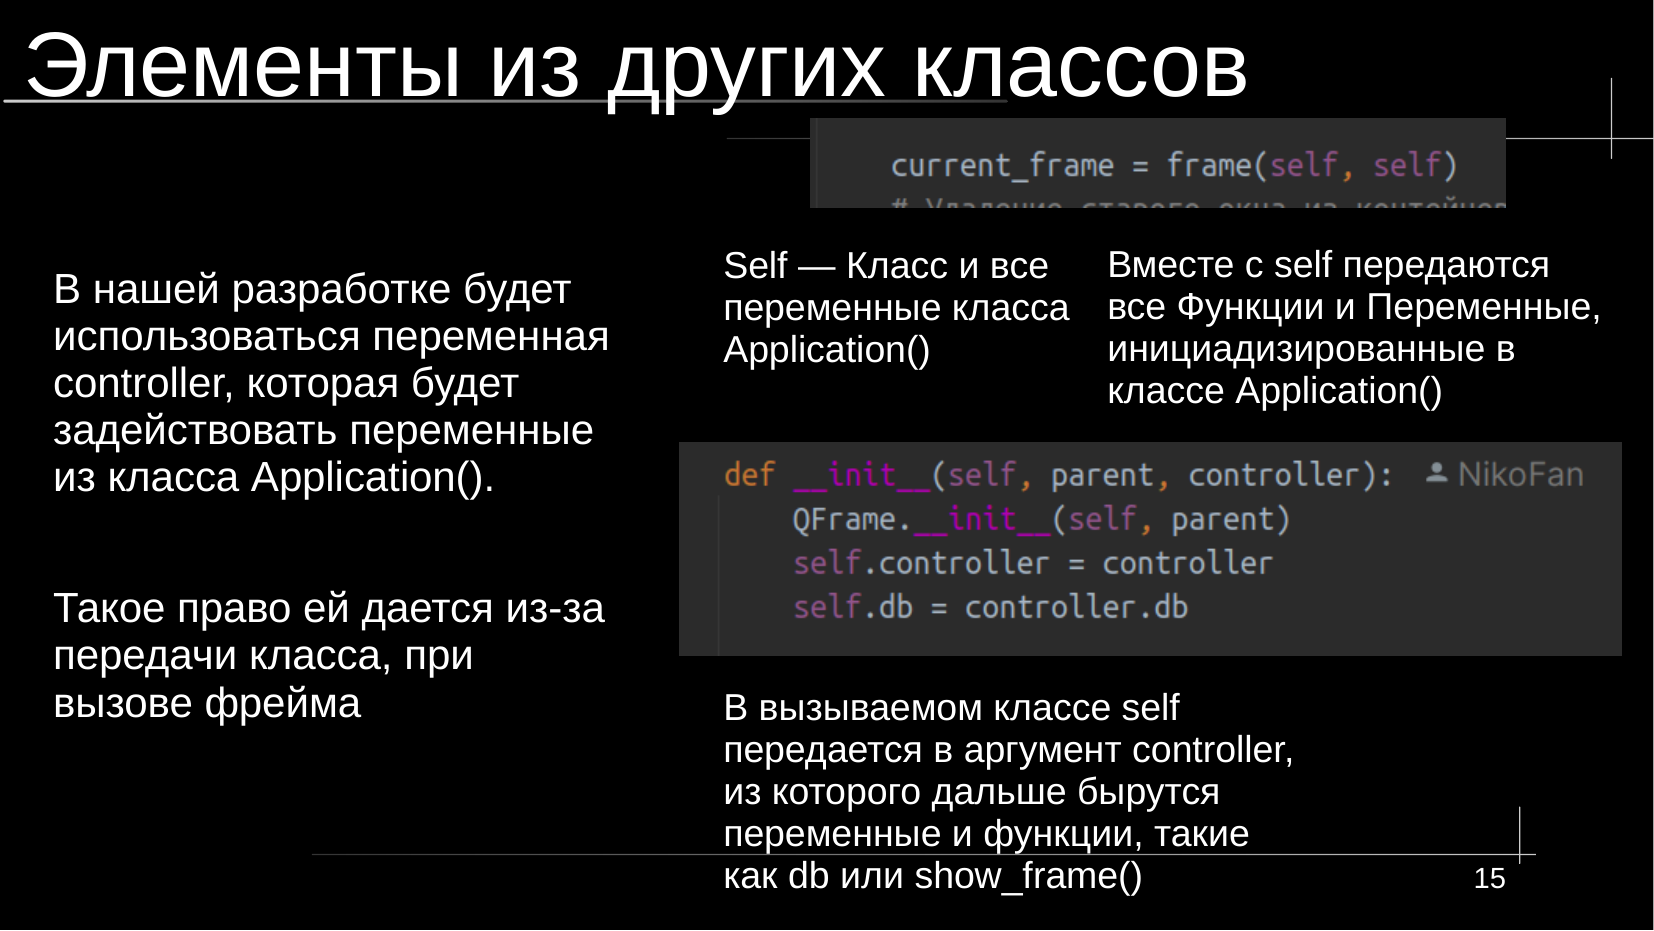

# Элементы из других классов
Вместе с self передаются все Функции и Переменные, инициадизированные в классе Application()
Self — Класс и все переменные класса Application()
В нашей разработке будет использоваться переменная controller, которая будет задействовать переменные из класса Application().
Такое право ей дается из-за передачи класса, при вызове фрейма
В вызываемом классе self передается в аргумент controller, из которого дальше бырутся переменные и функции, такие как db или show_frame()
15